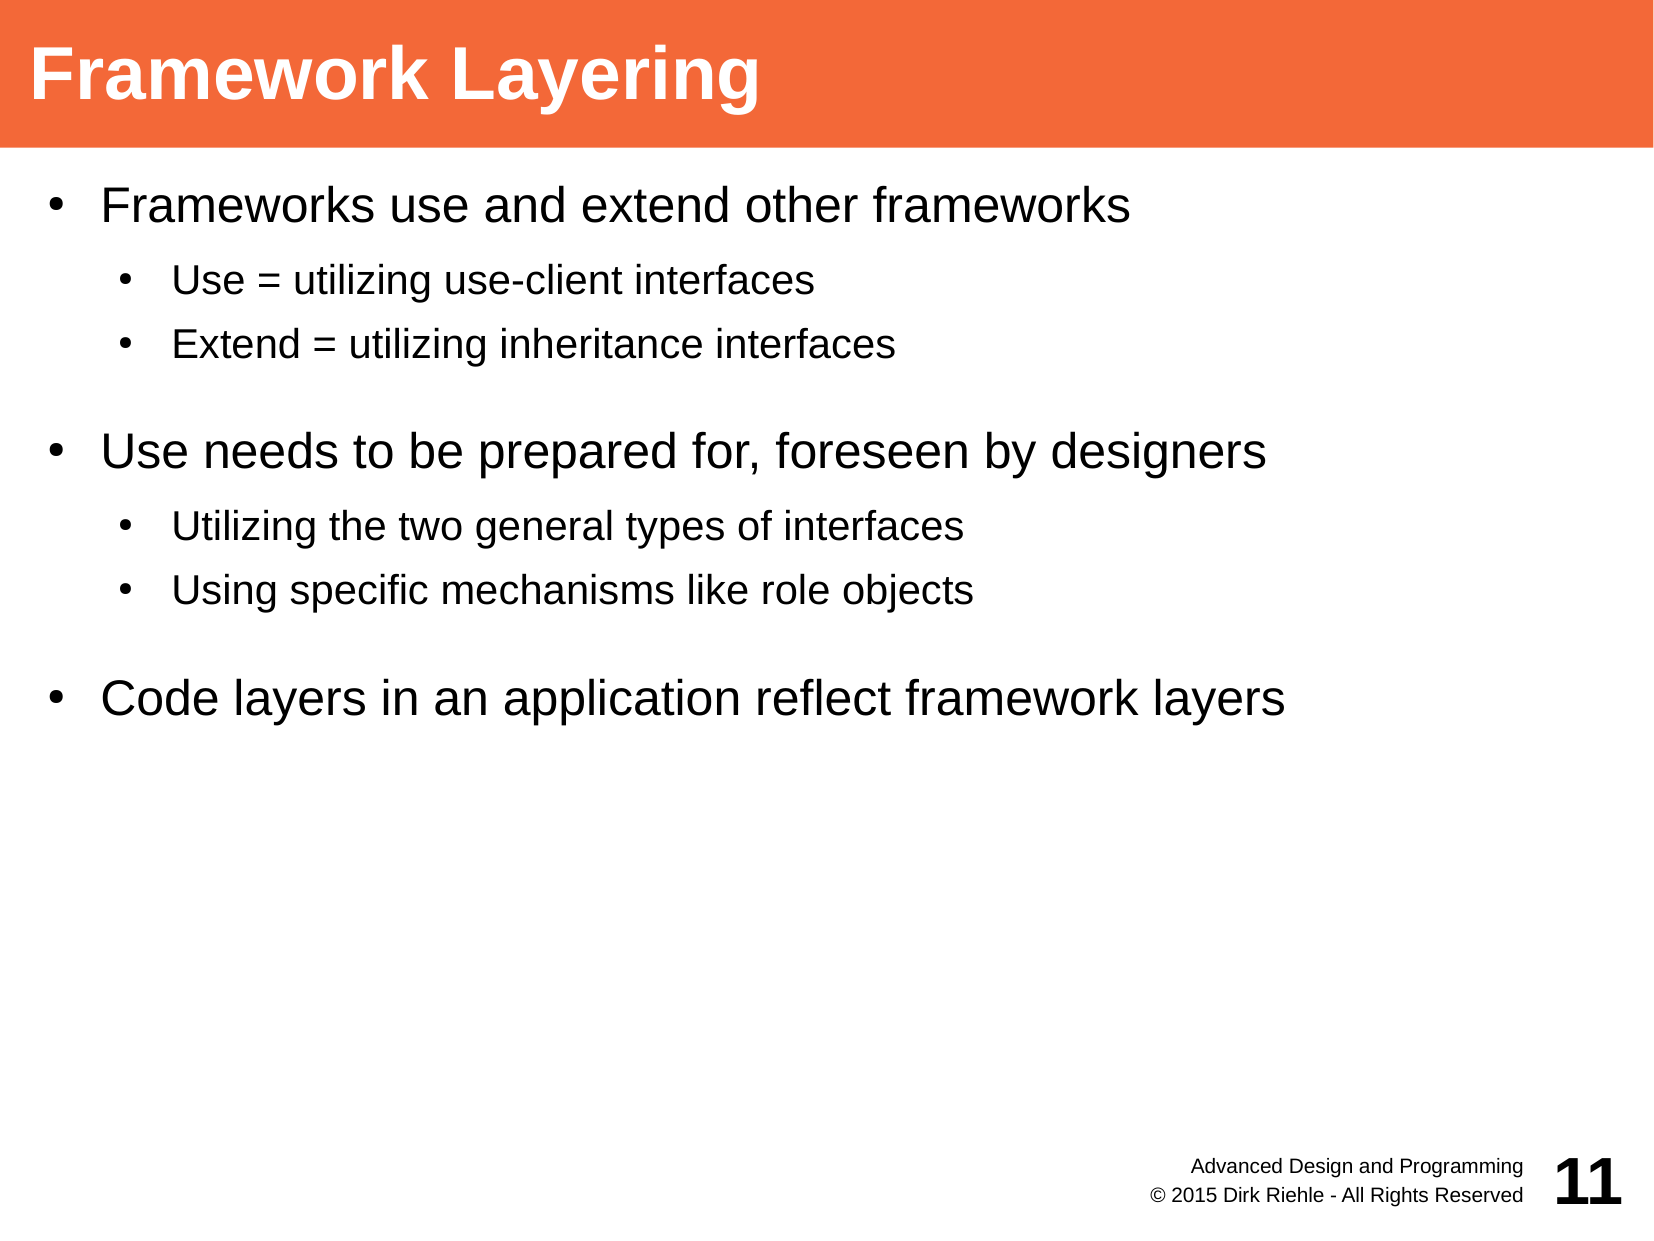

# Framework Layering
Frameworks use and extend other frameworks
Use = utilizing use-client interfaces
Extend = utilizing inheritance interfaces
Use needs to be prepared for, foreseen by designers
Utilizing the two general types of interfaces
Using specific mechanisms like role objects
Code layers in an application reflect framework layers
Advanced Design and Programming
11
© 2015 Dirk Riehle - All Rights Reserved